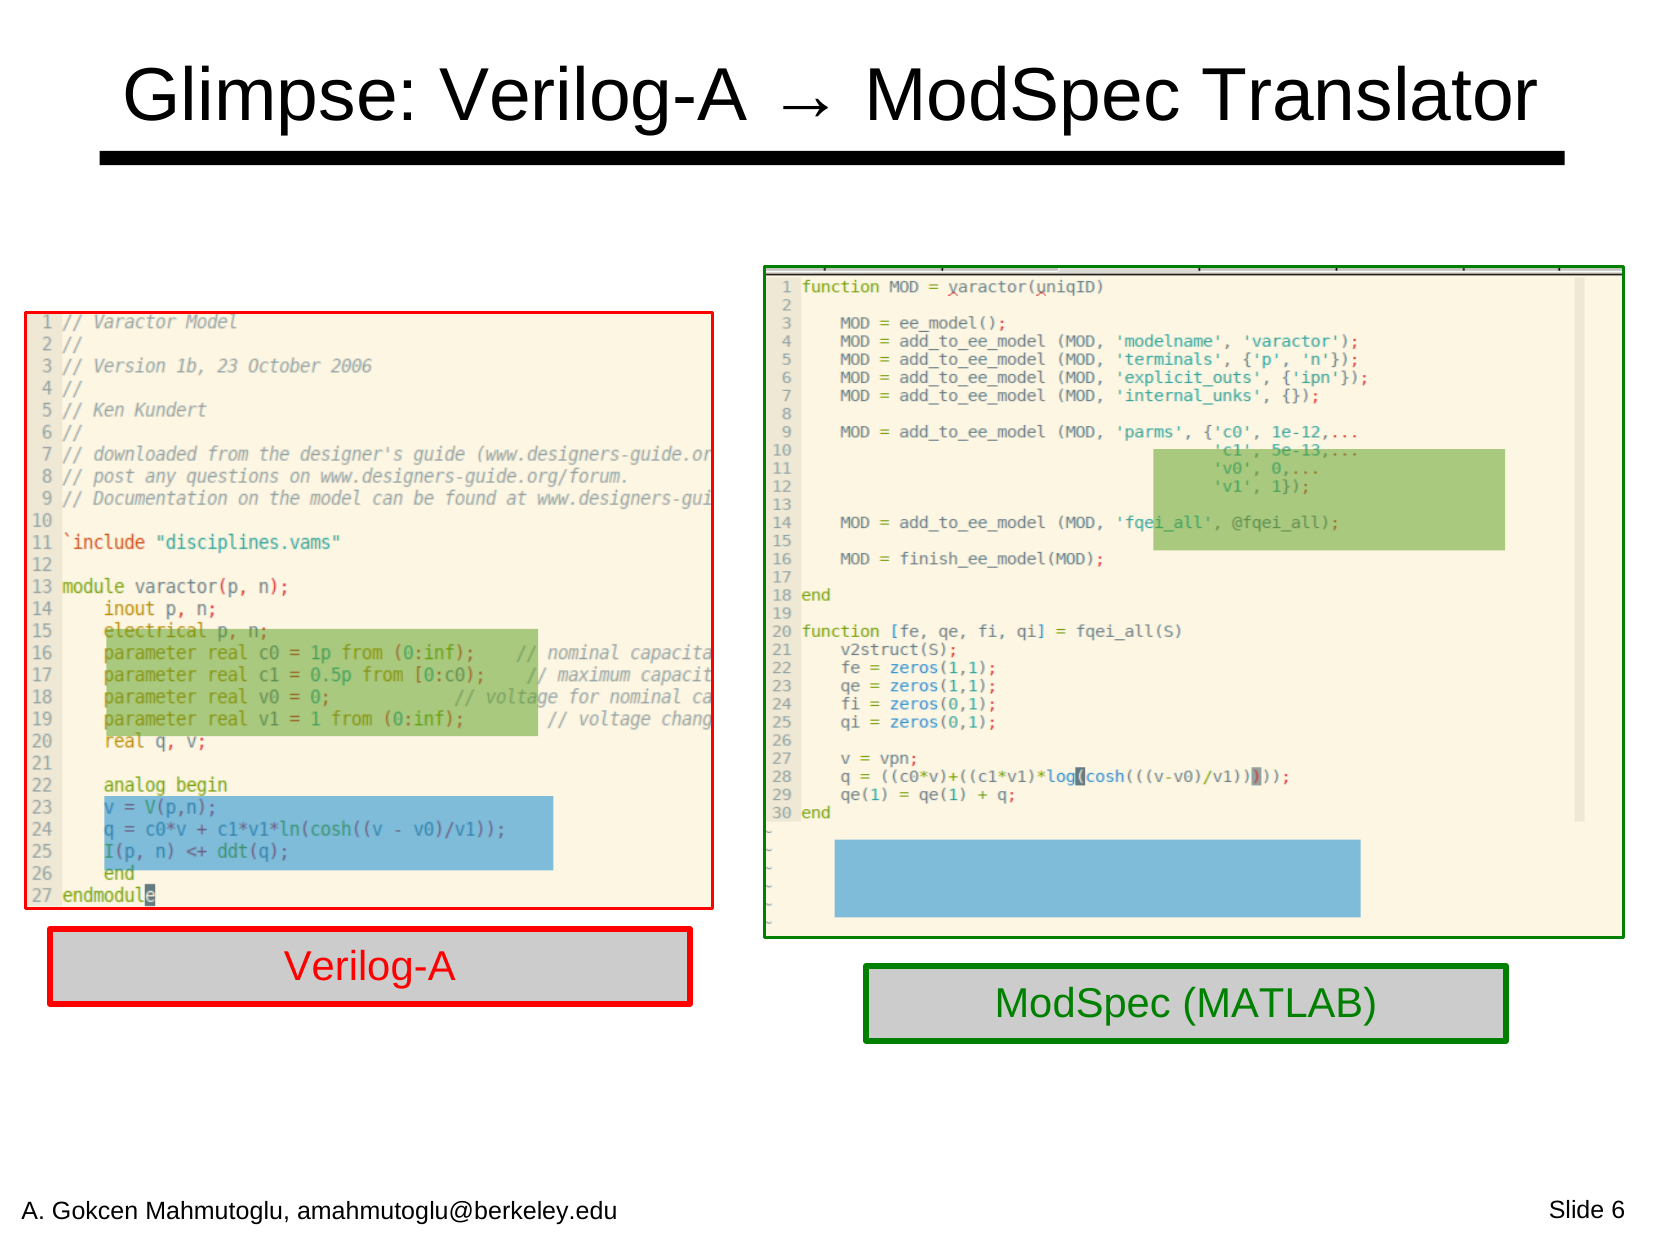

# Glimpse: Verilog-A → ModSpec Translator
Verilog-A
ModSpec (MATLAB)